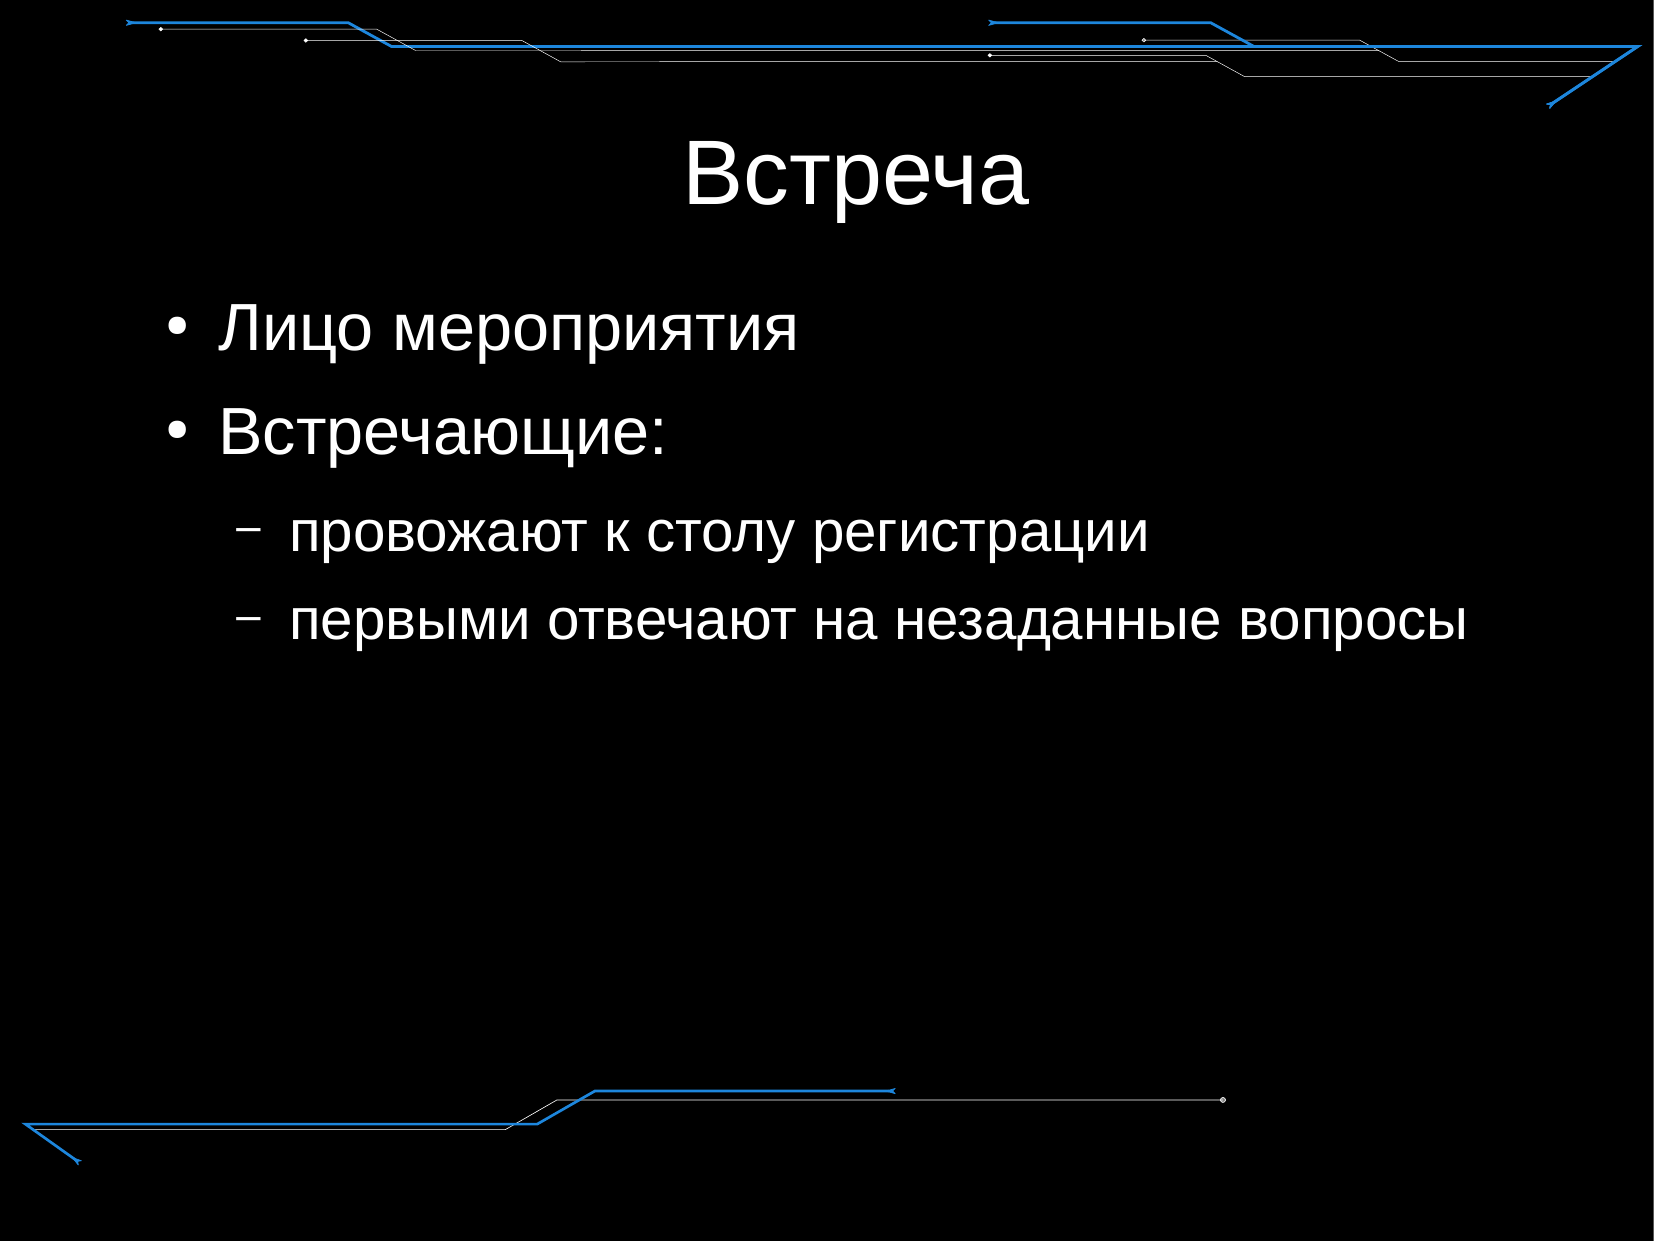

# Встреча
Лицо мероприятия
Встречающие:
провожают к столу регистрации
первыми отвечают на незаданные вопросы